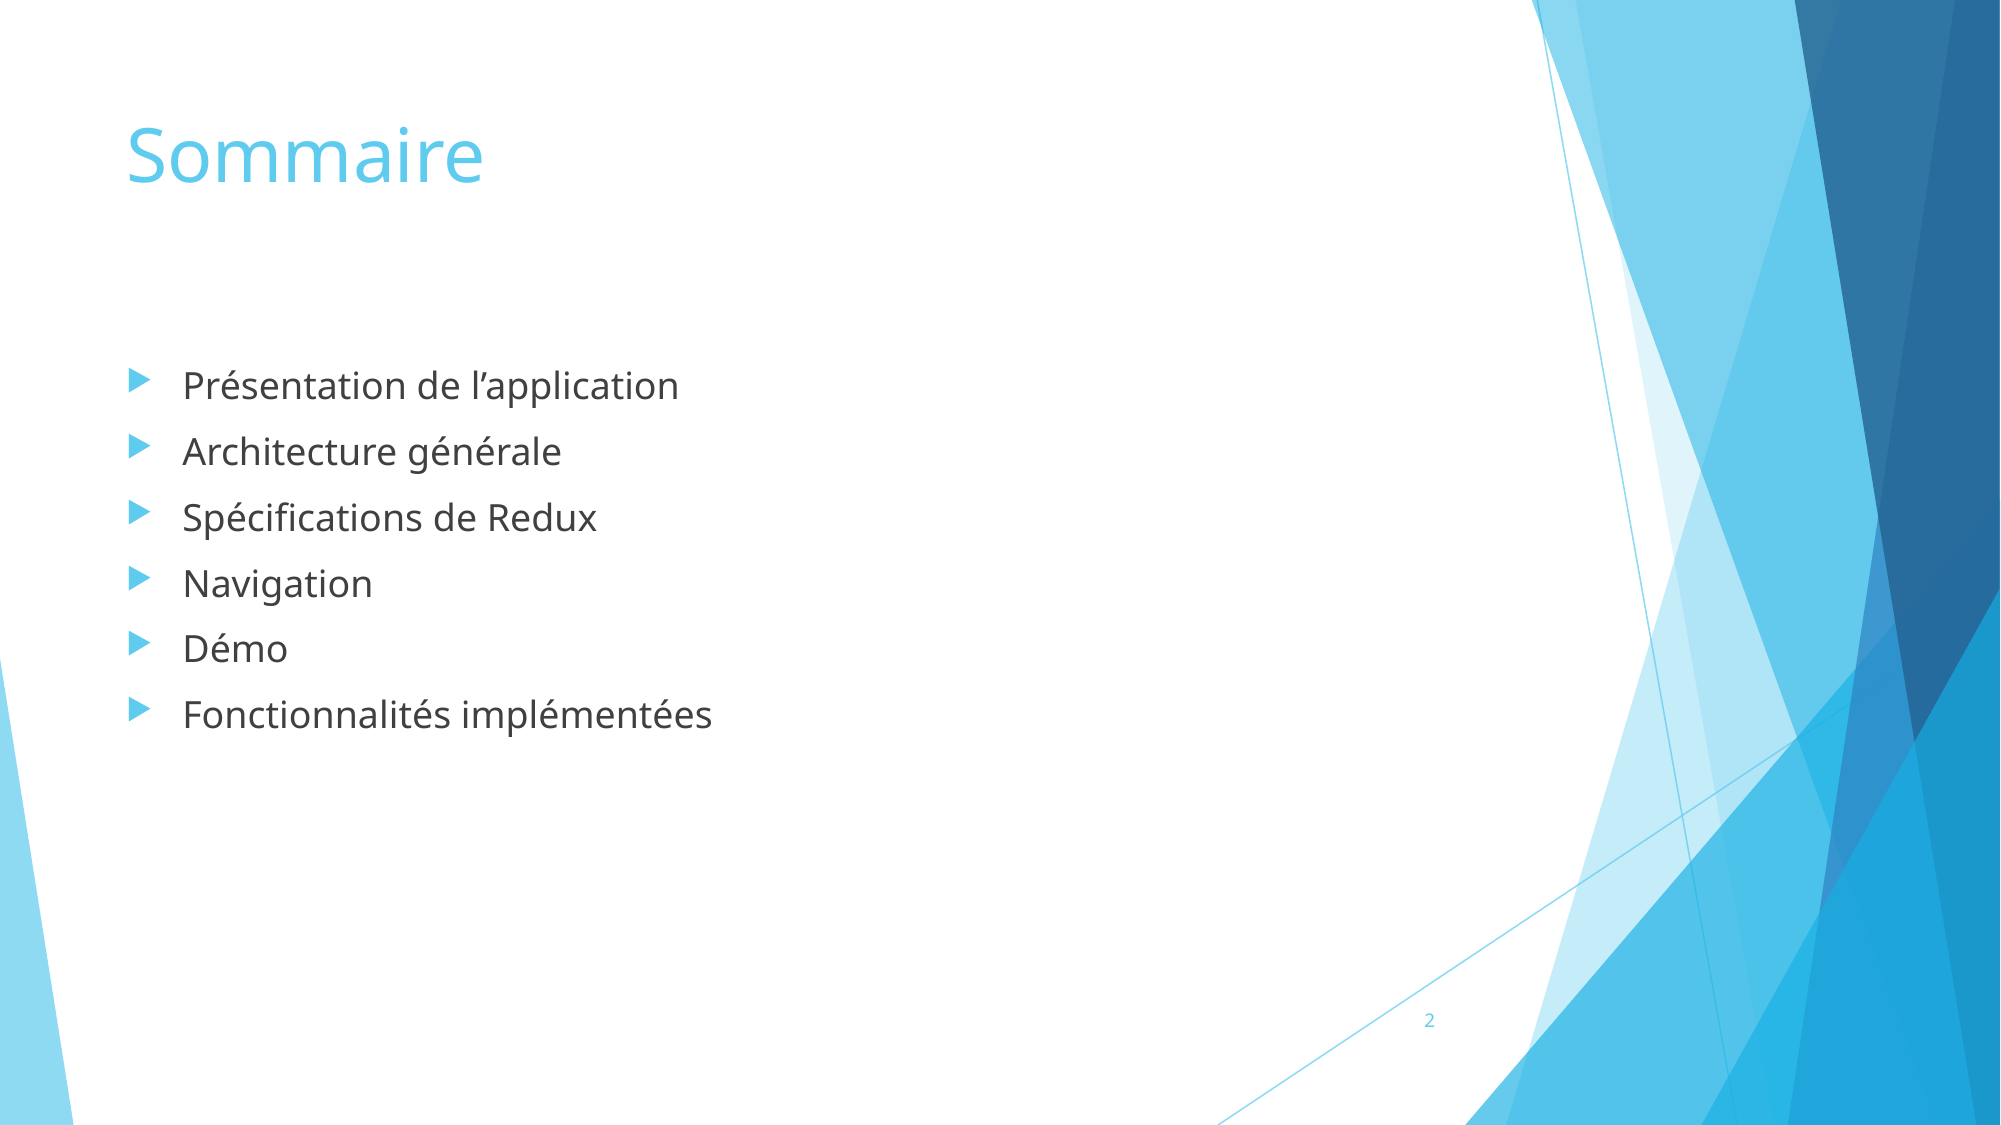

# Sommaire
Présentation de l’application
Architecture générale
Spécifications de Redux
Navigation
Démo
Fonctionnalités implémentées